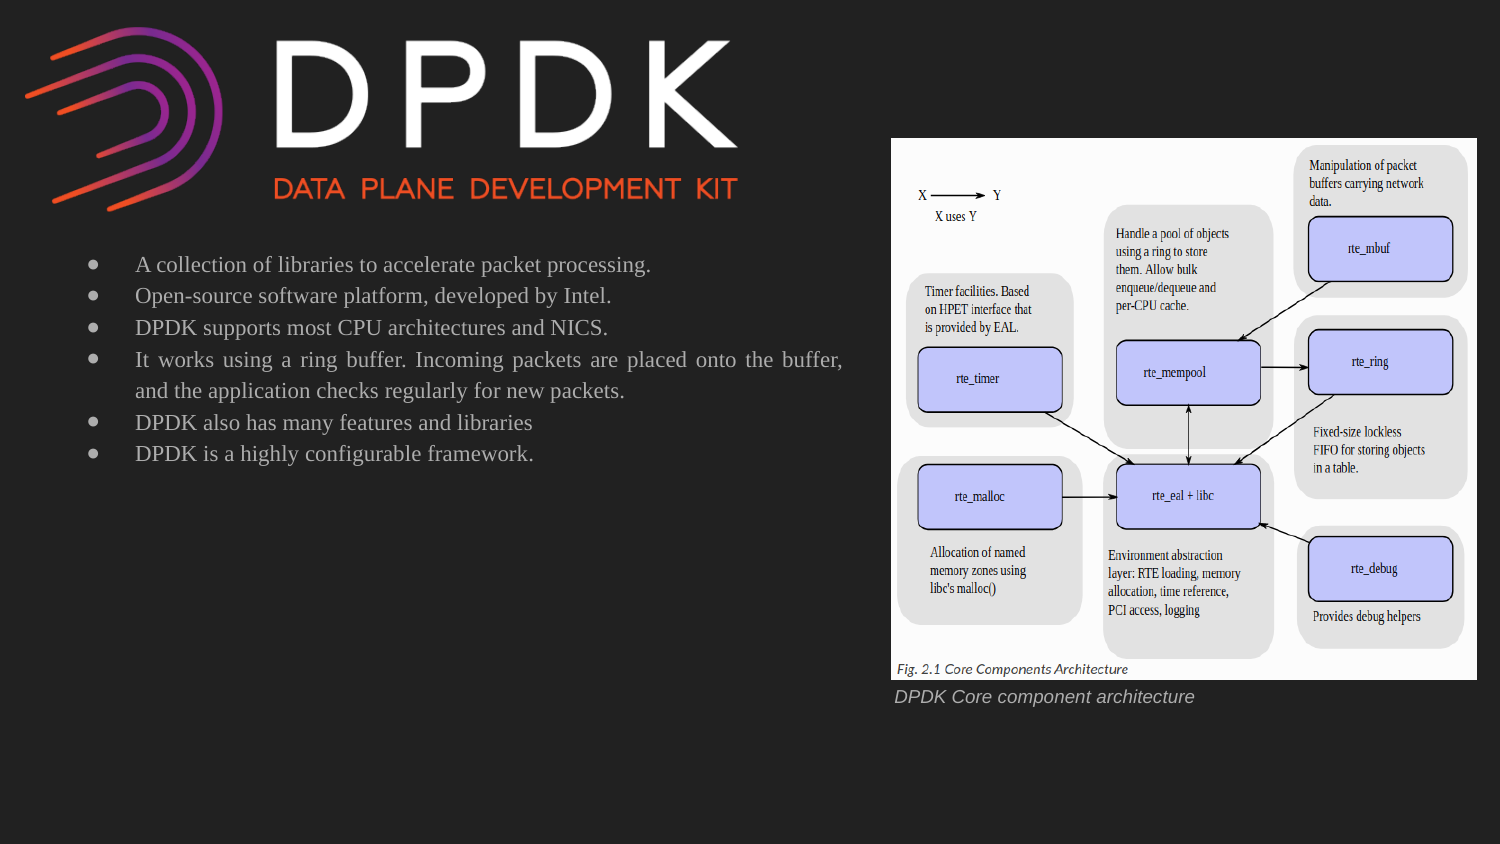

# A collection of libraries to accelerate packet processing.
Open-source software platform, developed by Intel.
DPDK supports most CPU architectures and NICS.
It works using a ring buffer. Incoming packets are placed onto the buffer, and the application checks regularly for new packets.
DPDK also has many features and libraries
DPDK is a highly configurable framework.
DPDK Core component architecture